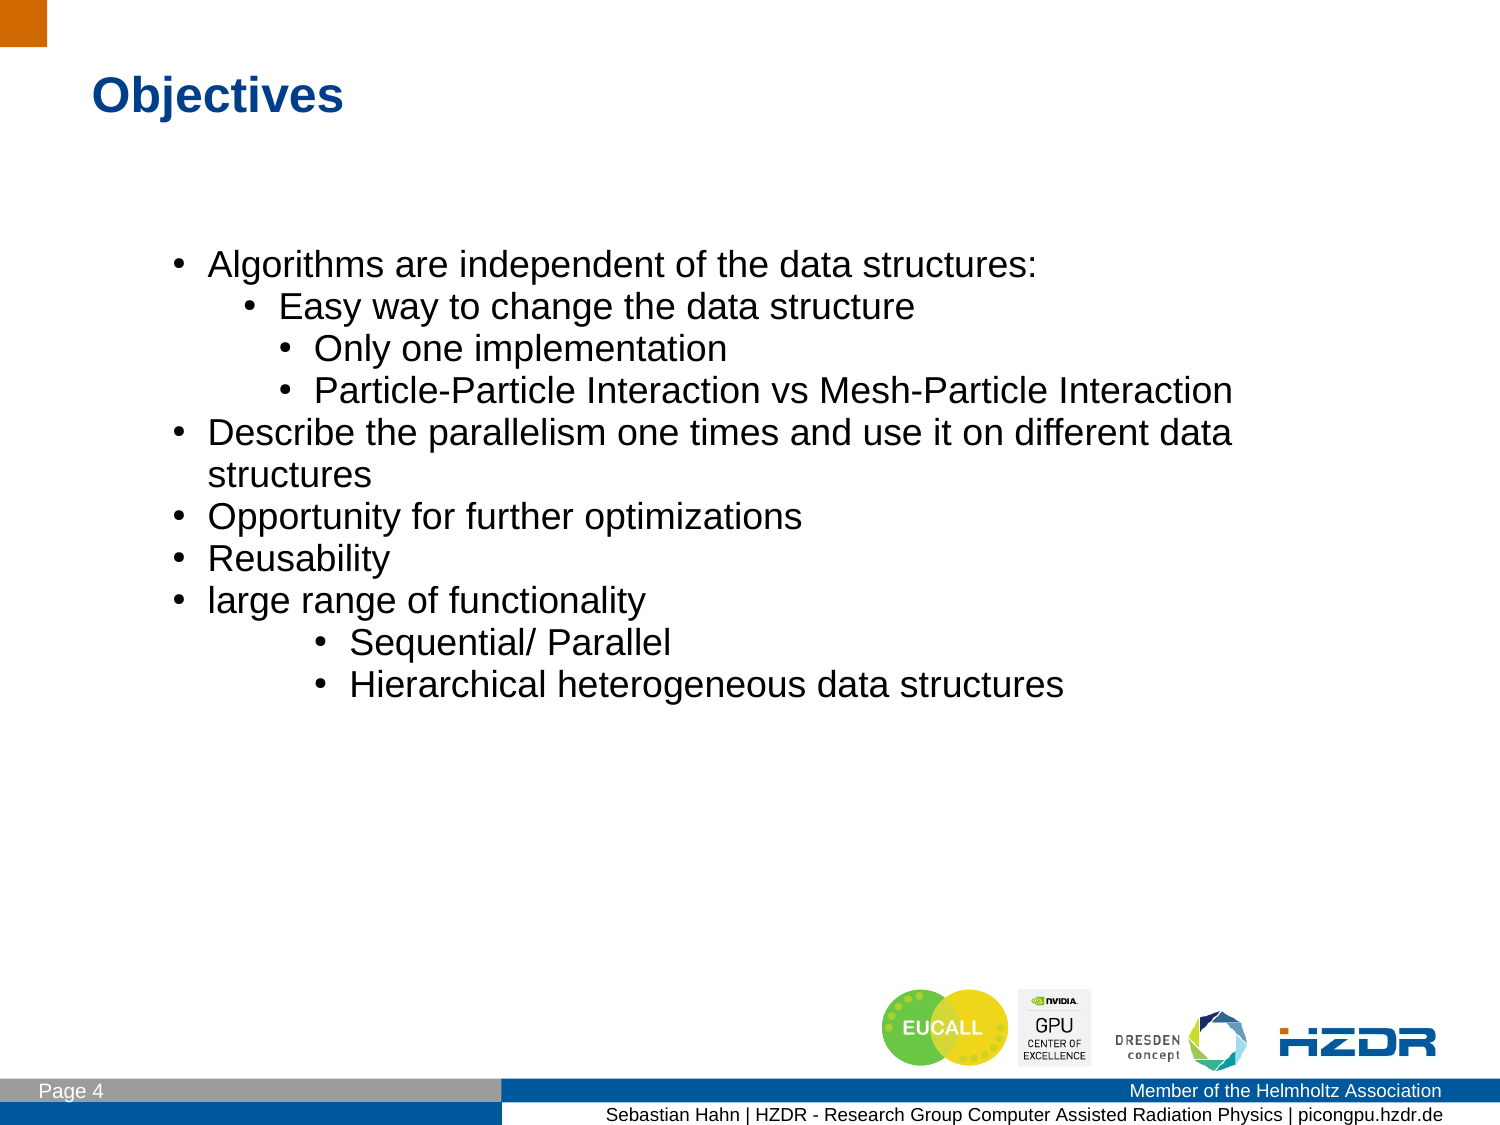

# Objectives
Algorithms are independent of the data structures:
Easy way to change the data structure
Only one implementation
Particle-Particle Interaction vs Mesh-Particle Interaction
Describe the parallelism one times and use it on different data structures
Opportunity for further optimizations
Reusability
large range of functionality
Sequential/ Parallel
Hierarchical heterogeneous data structures